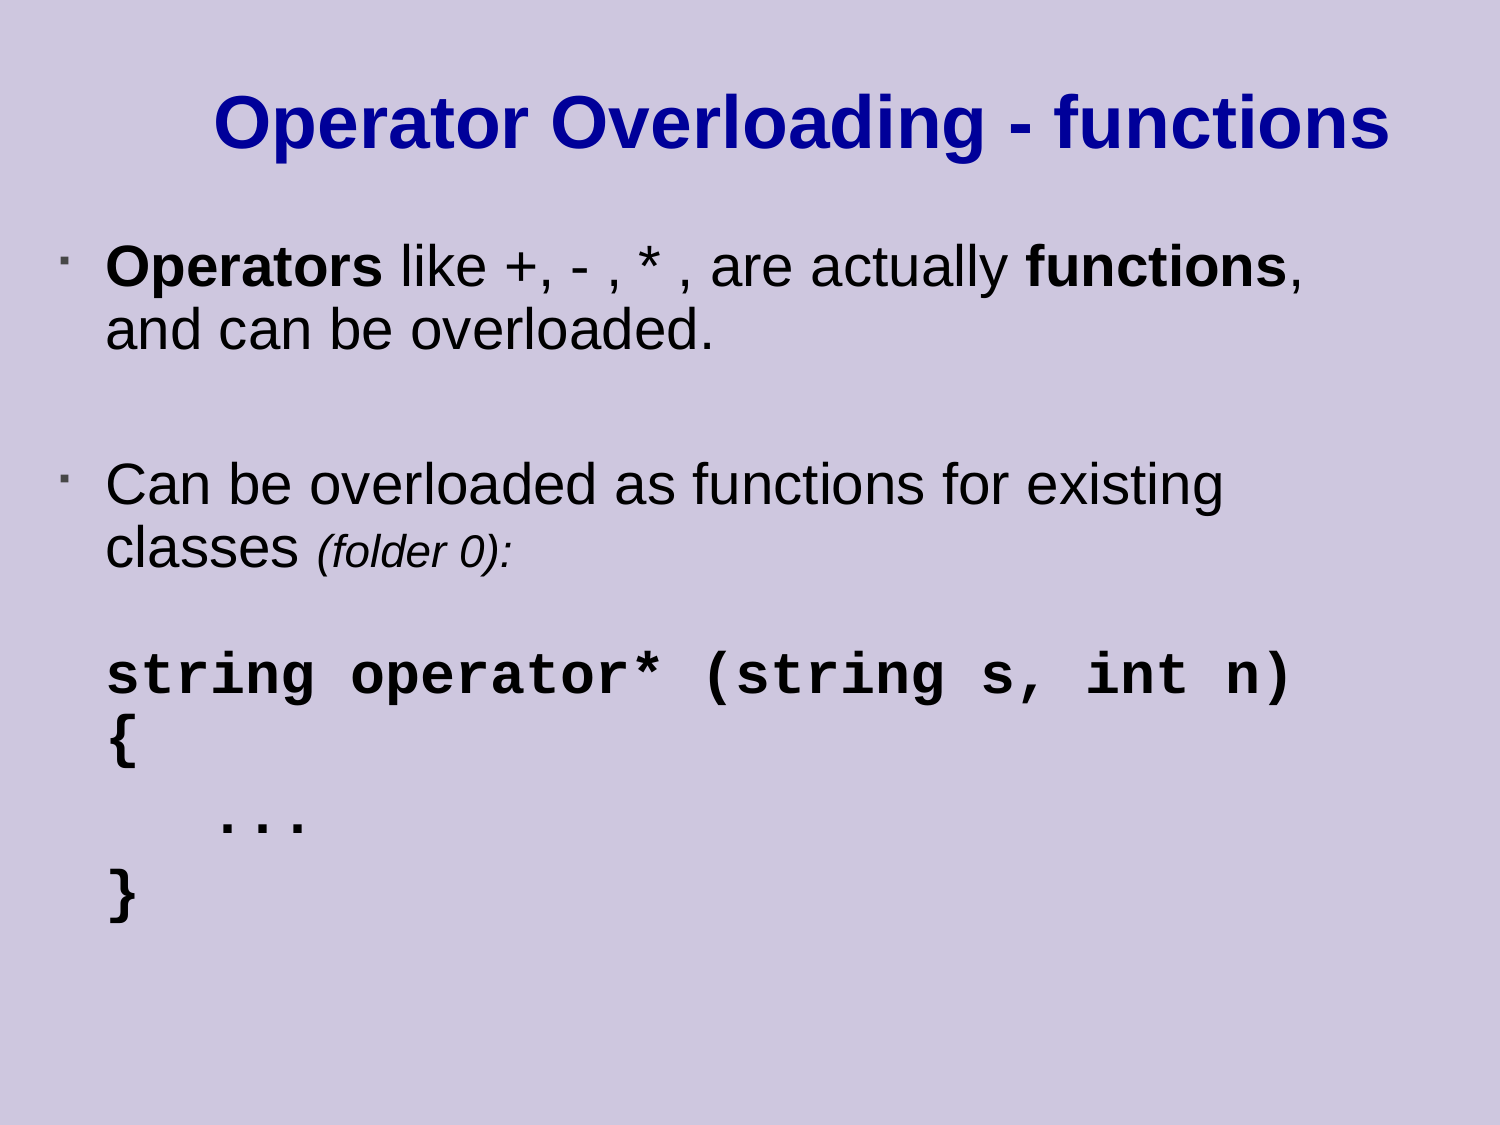

# Operator Overloading - functions
Operators like +, - , * , are actually functions, and can be overloaded.
Can be overloaded as functions for existing classes (folder 0):
string operator* (string s, int n)
{
 ...
}